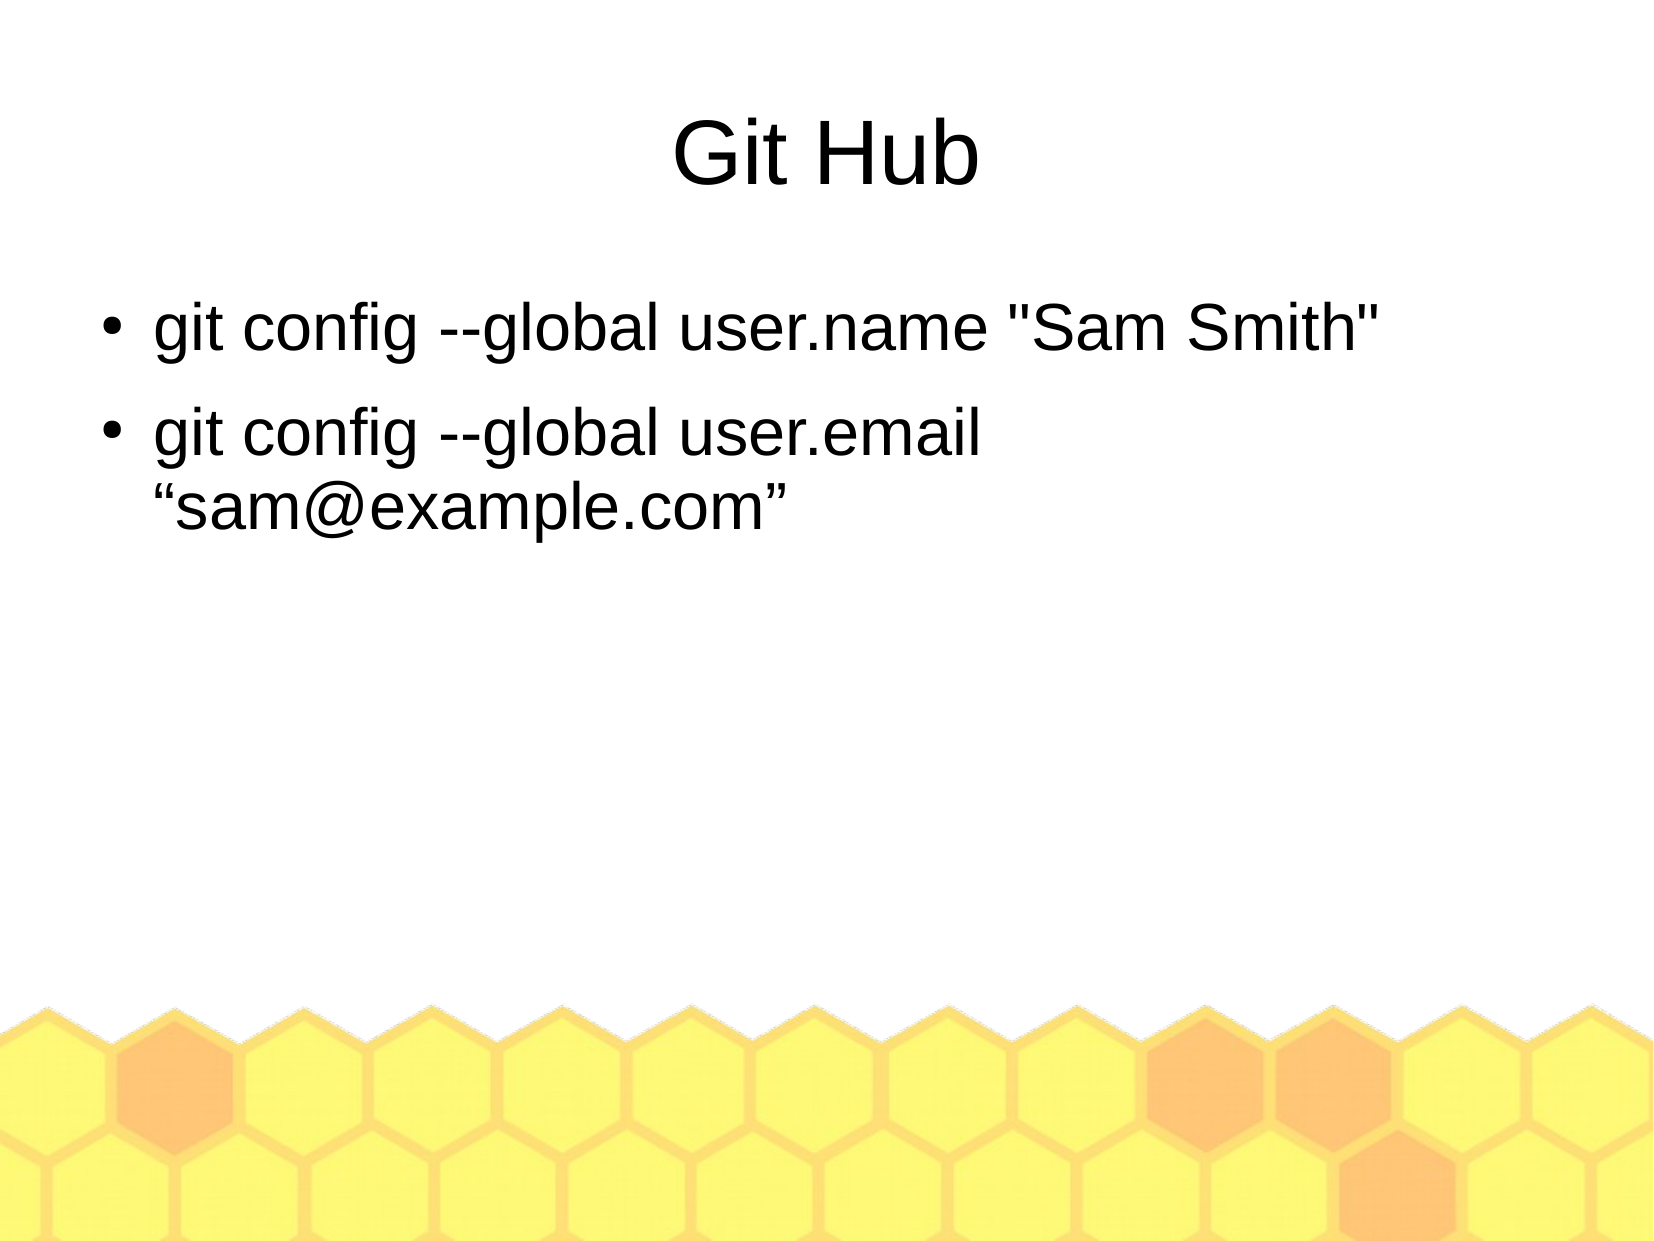

# Git Hub
git config --global user.name "Sam Smith"
git config --global user.email “sam@example.com”